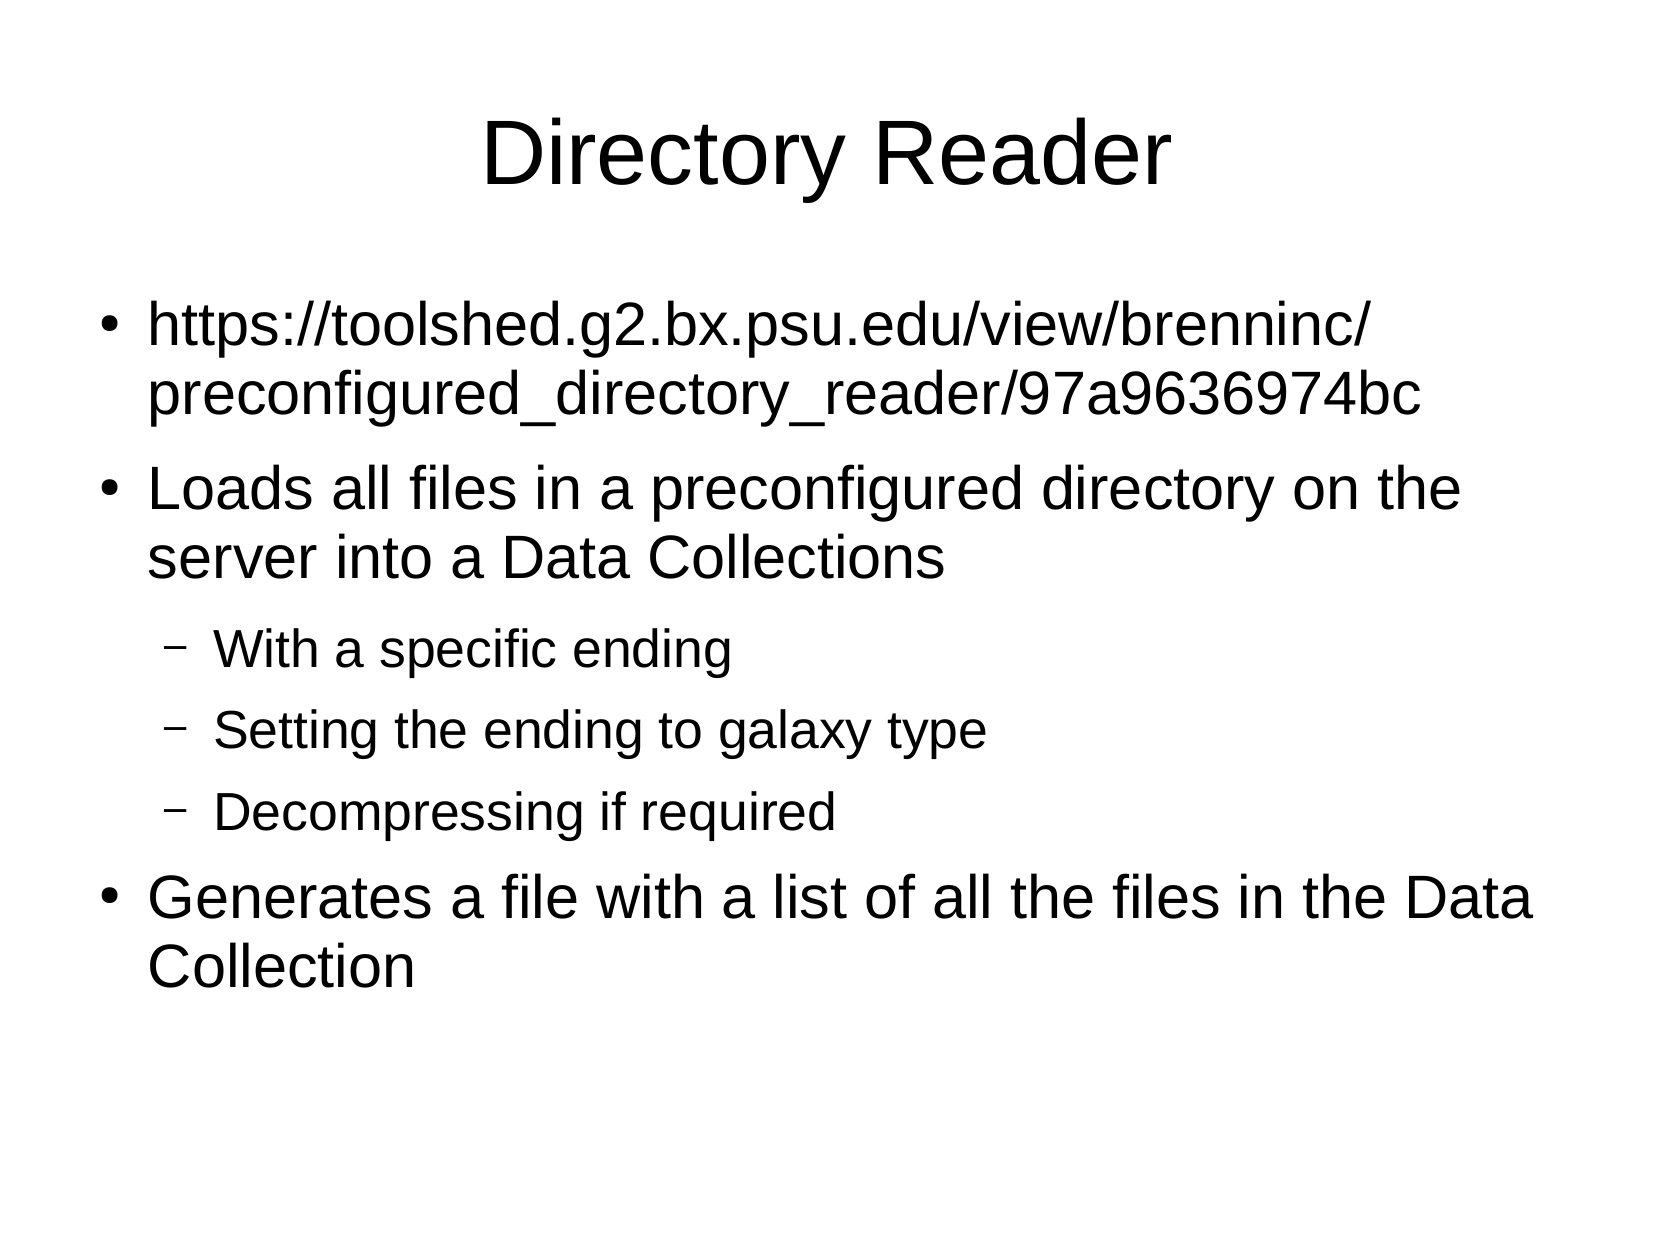

# Directory Reader
https://toolshed.g2.bx.psu.edu/view/brenninc/preconfigured_directory_reader/97a9636974bc
Loads all files in a preconfigured directory on the server into a Data Collections
With a specific ending
Setting the ending to galaxy type
Decompressing if required
Generates a file with a list of all the files in the Data Collection